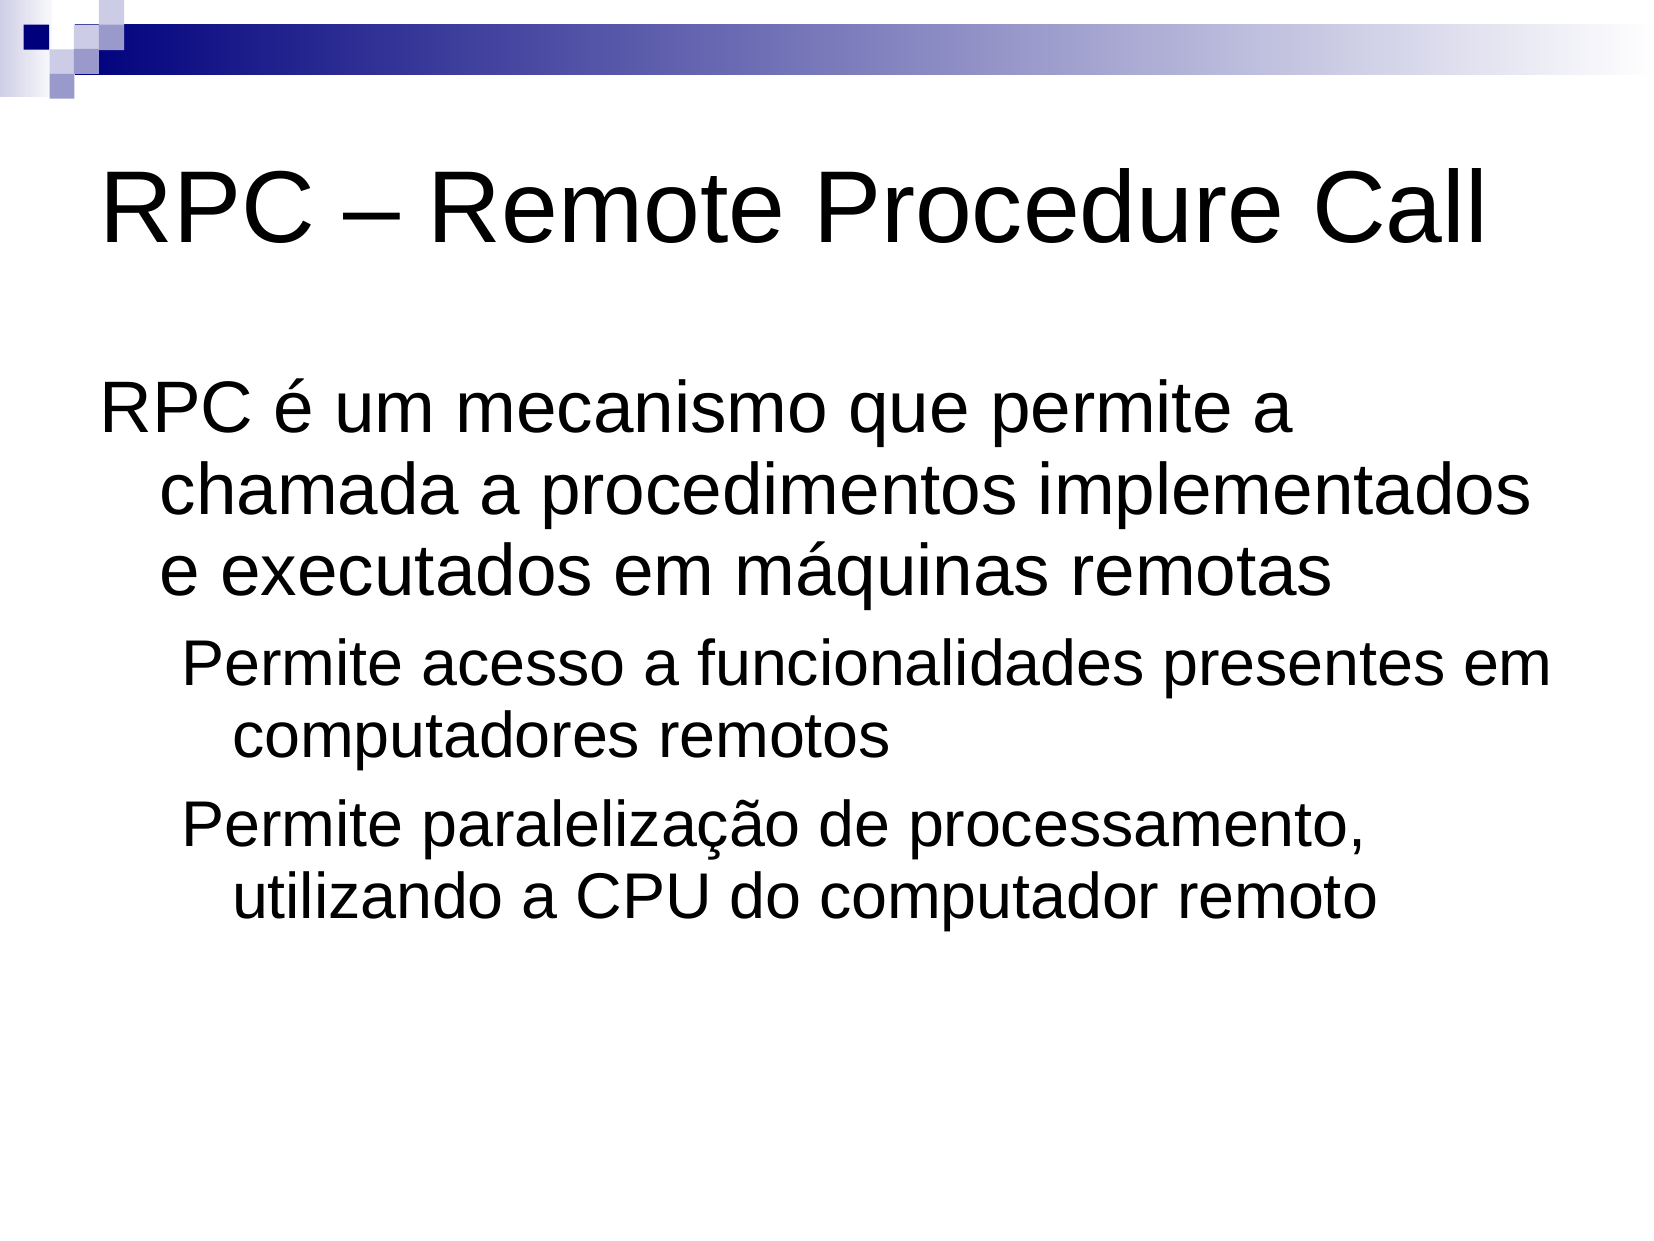

# RPC – Remote Procedure Call
RPC é um mecanismo que permite a chamada a procedimentos implementados e executados em máquinas remotas
Permite acesso a funcionalidades presentes em computadores remotos
Permite paralelização de processamento, utilizando a CPU do computador remoto